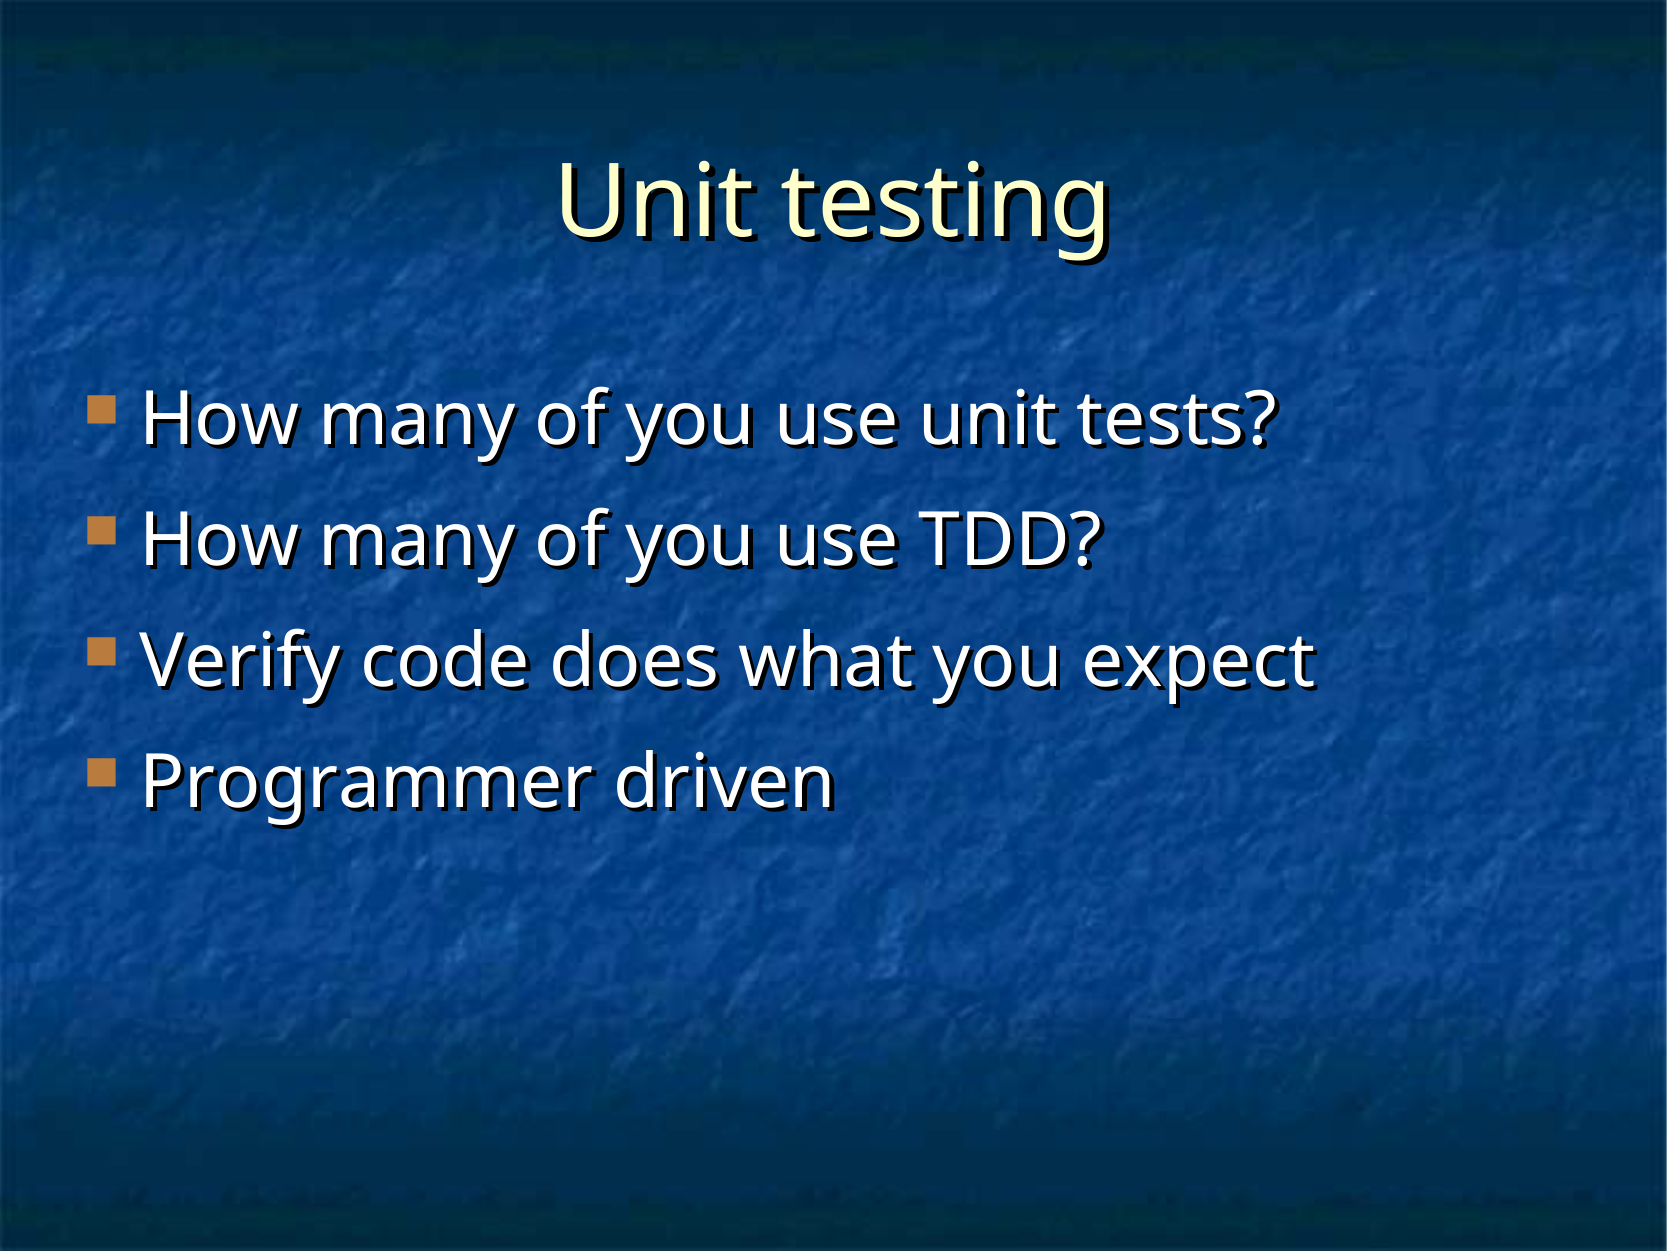

# Unit testing
How many of you use unit tests?
How many of you use TDD?
Verify code does what you expect
Programmer driven